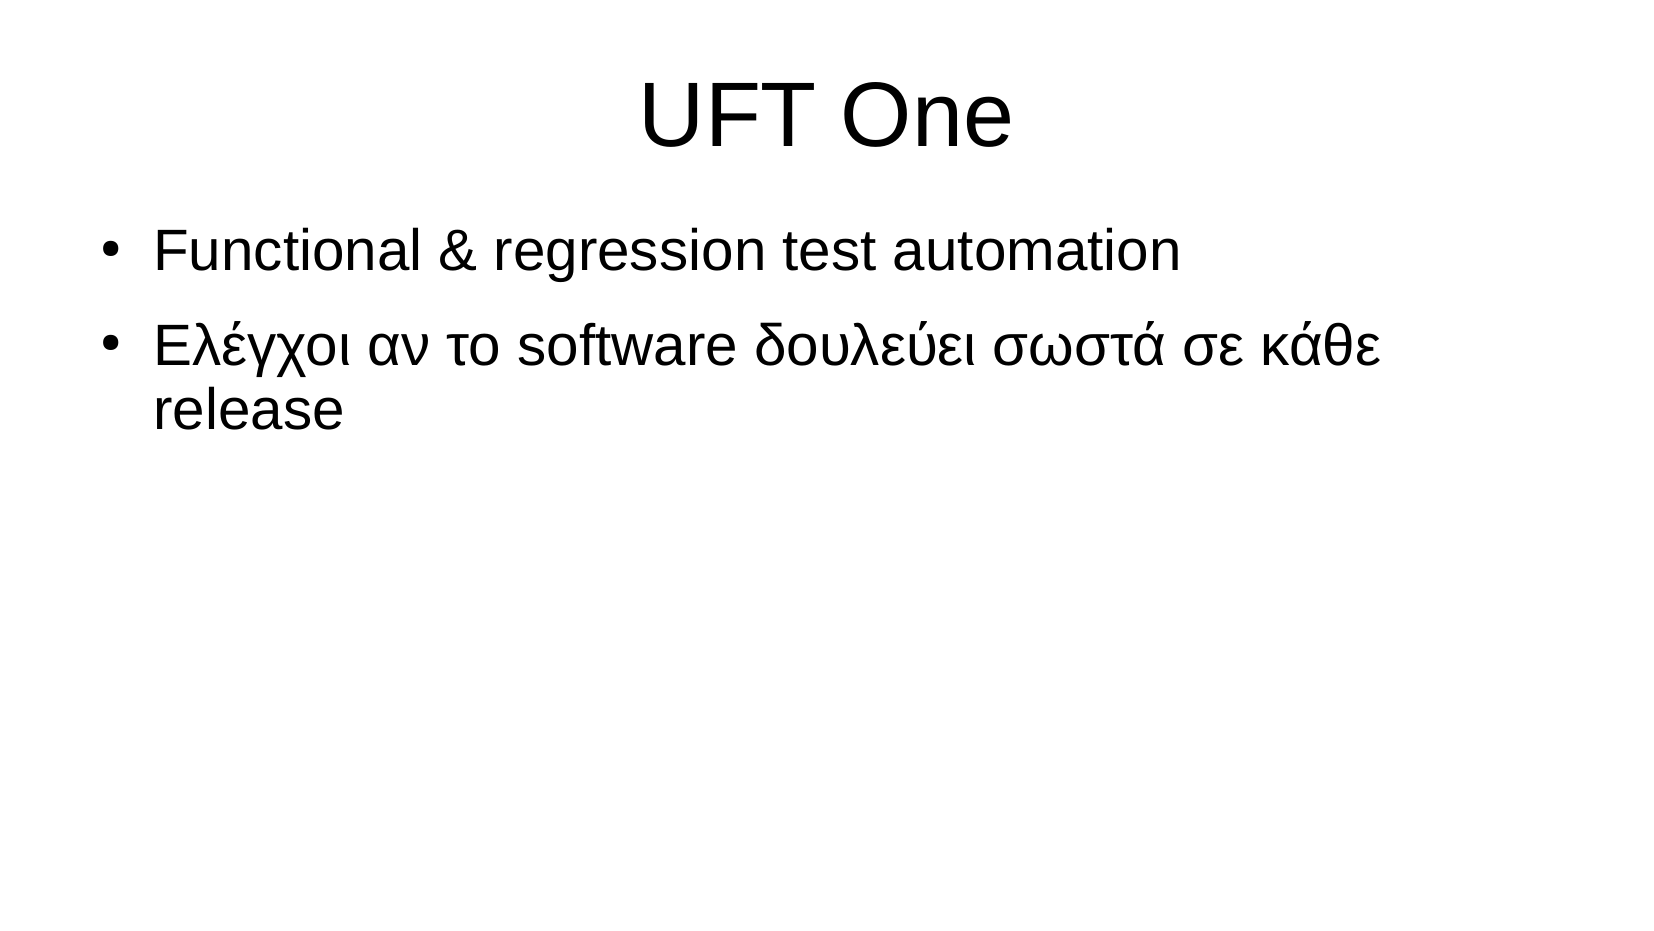

# UFT One
Functional & regression test automation
Ελέγχοι αν το software δουλεύει σωστά σε κάθε release